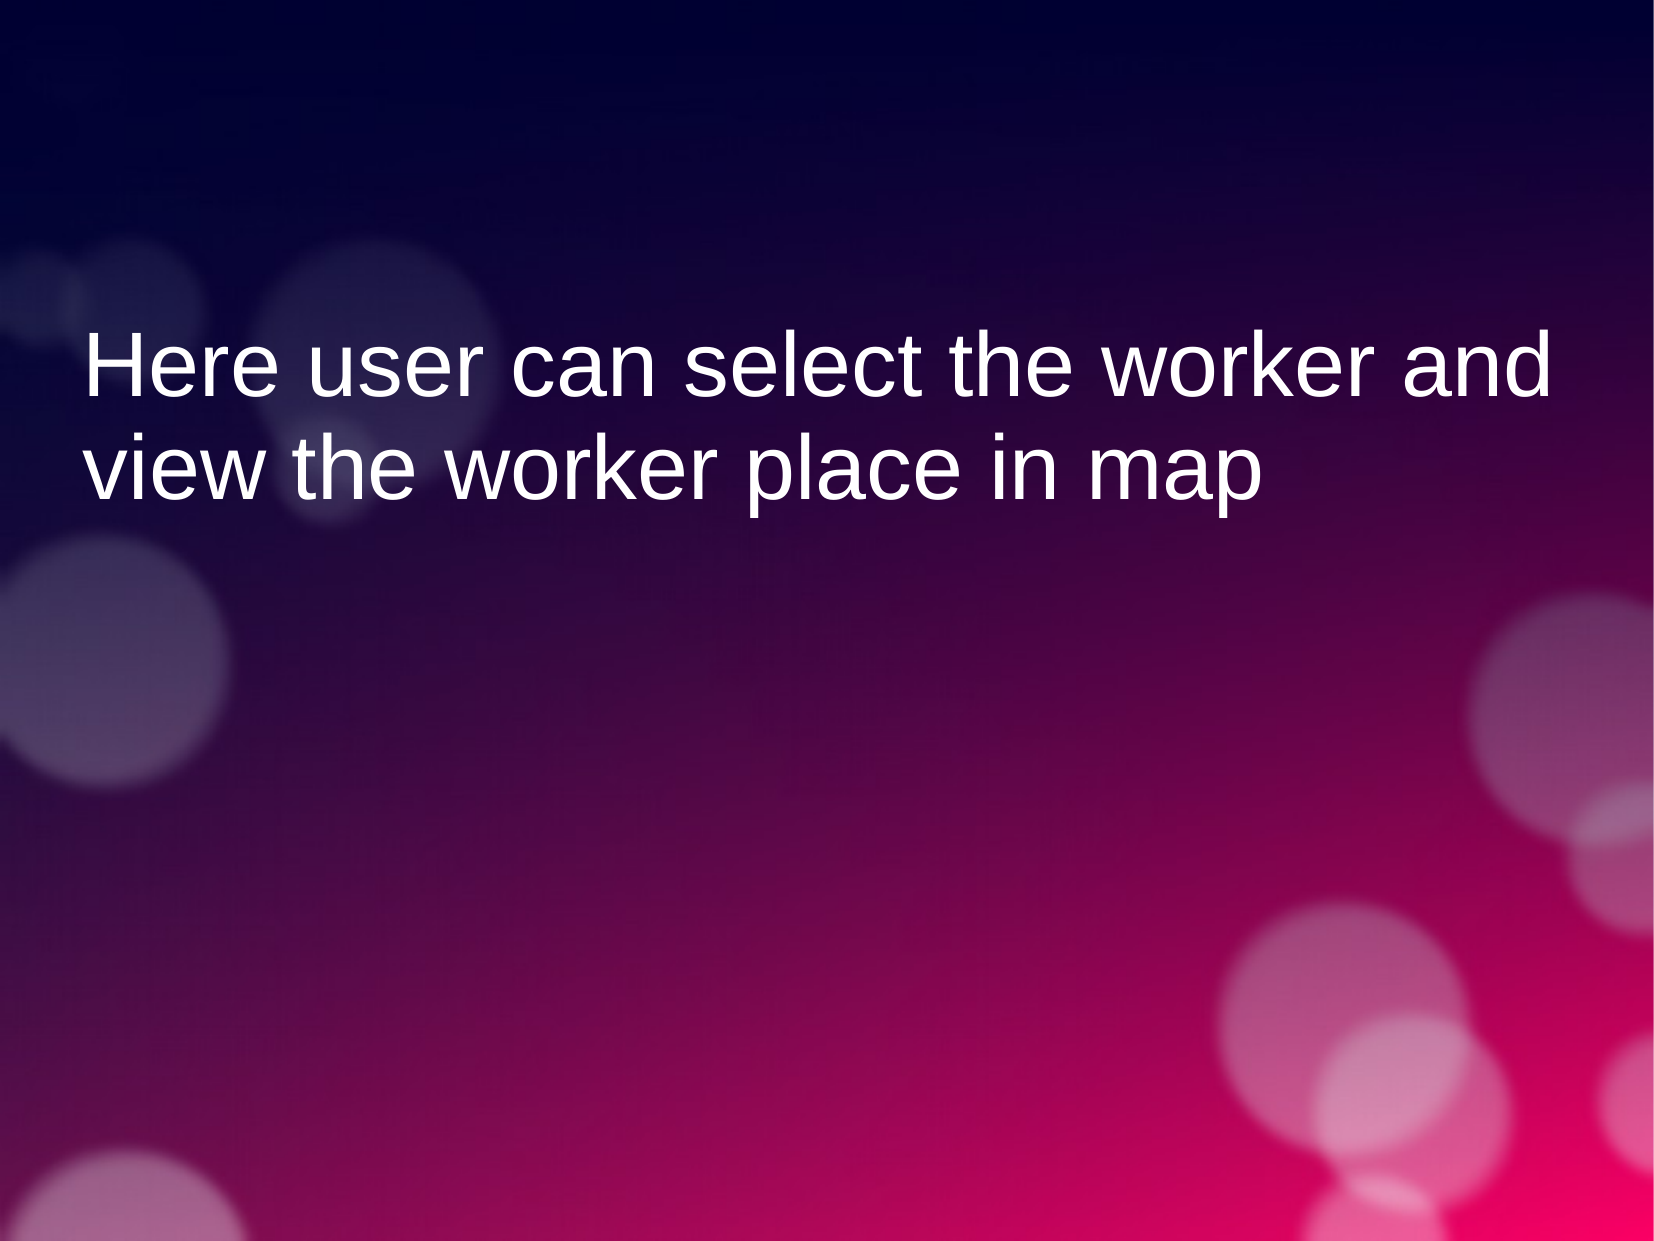

# Here user can select the worker and view the worker place in map